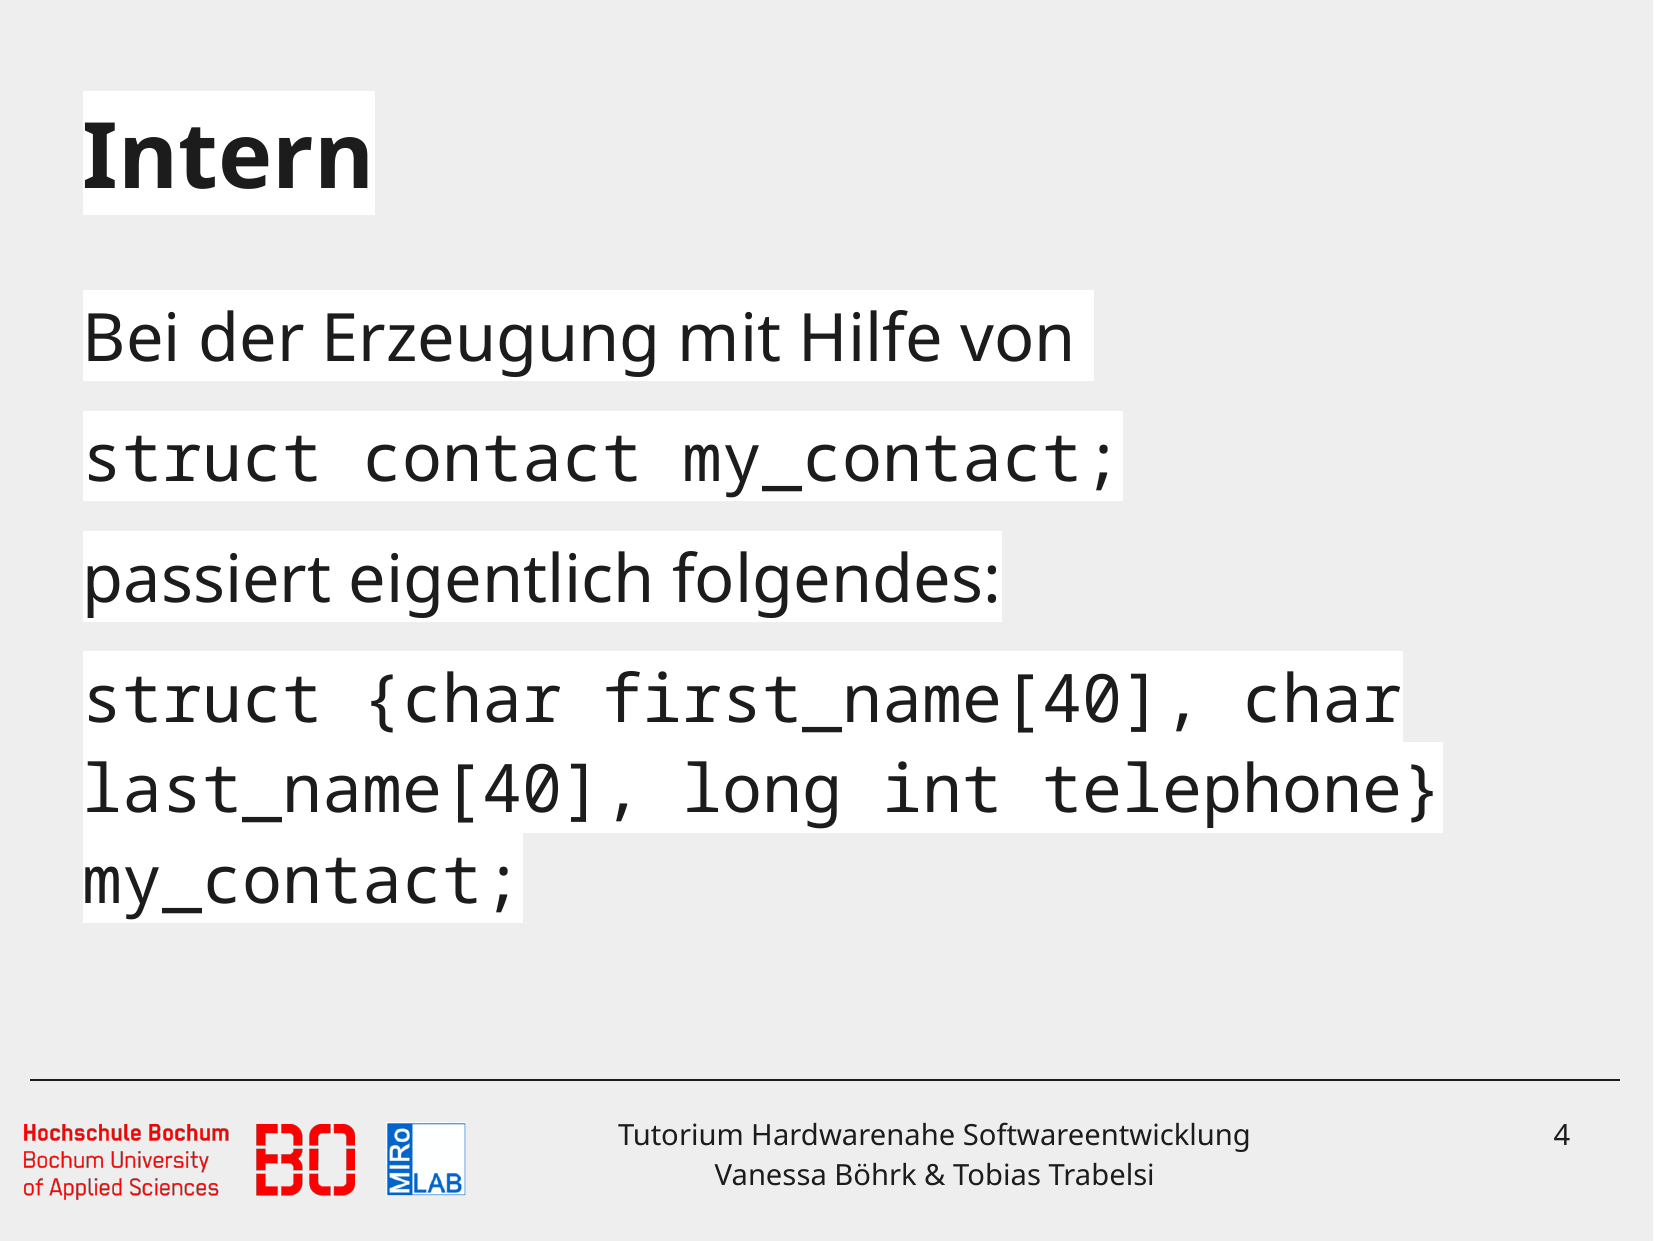

# Intern
Bei der Erzeugung mit Hilfe von
struct contact my_contact;
passiert eigentlich folgendes:
struct {char first_name[40], char last_name[40], long int telephone} my_contact;
Vanessa Böhrk - Tutorium Hardwarenahe Softwareentwicklung
4